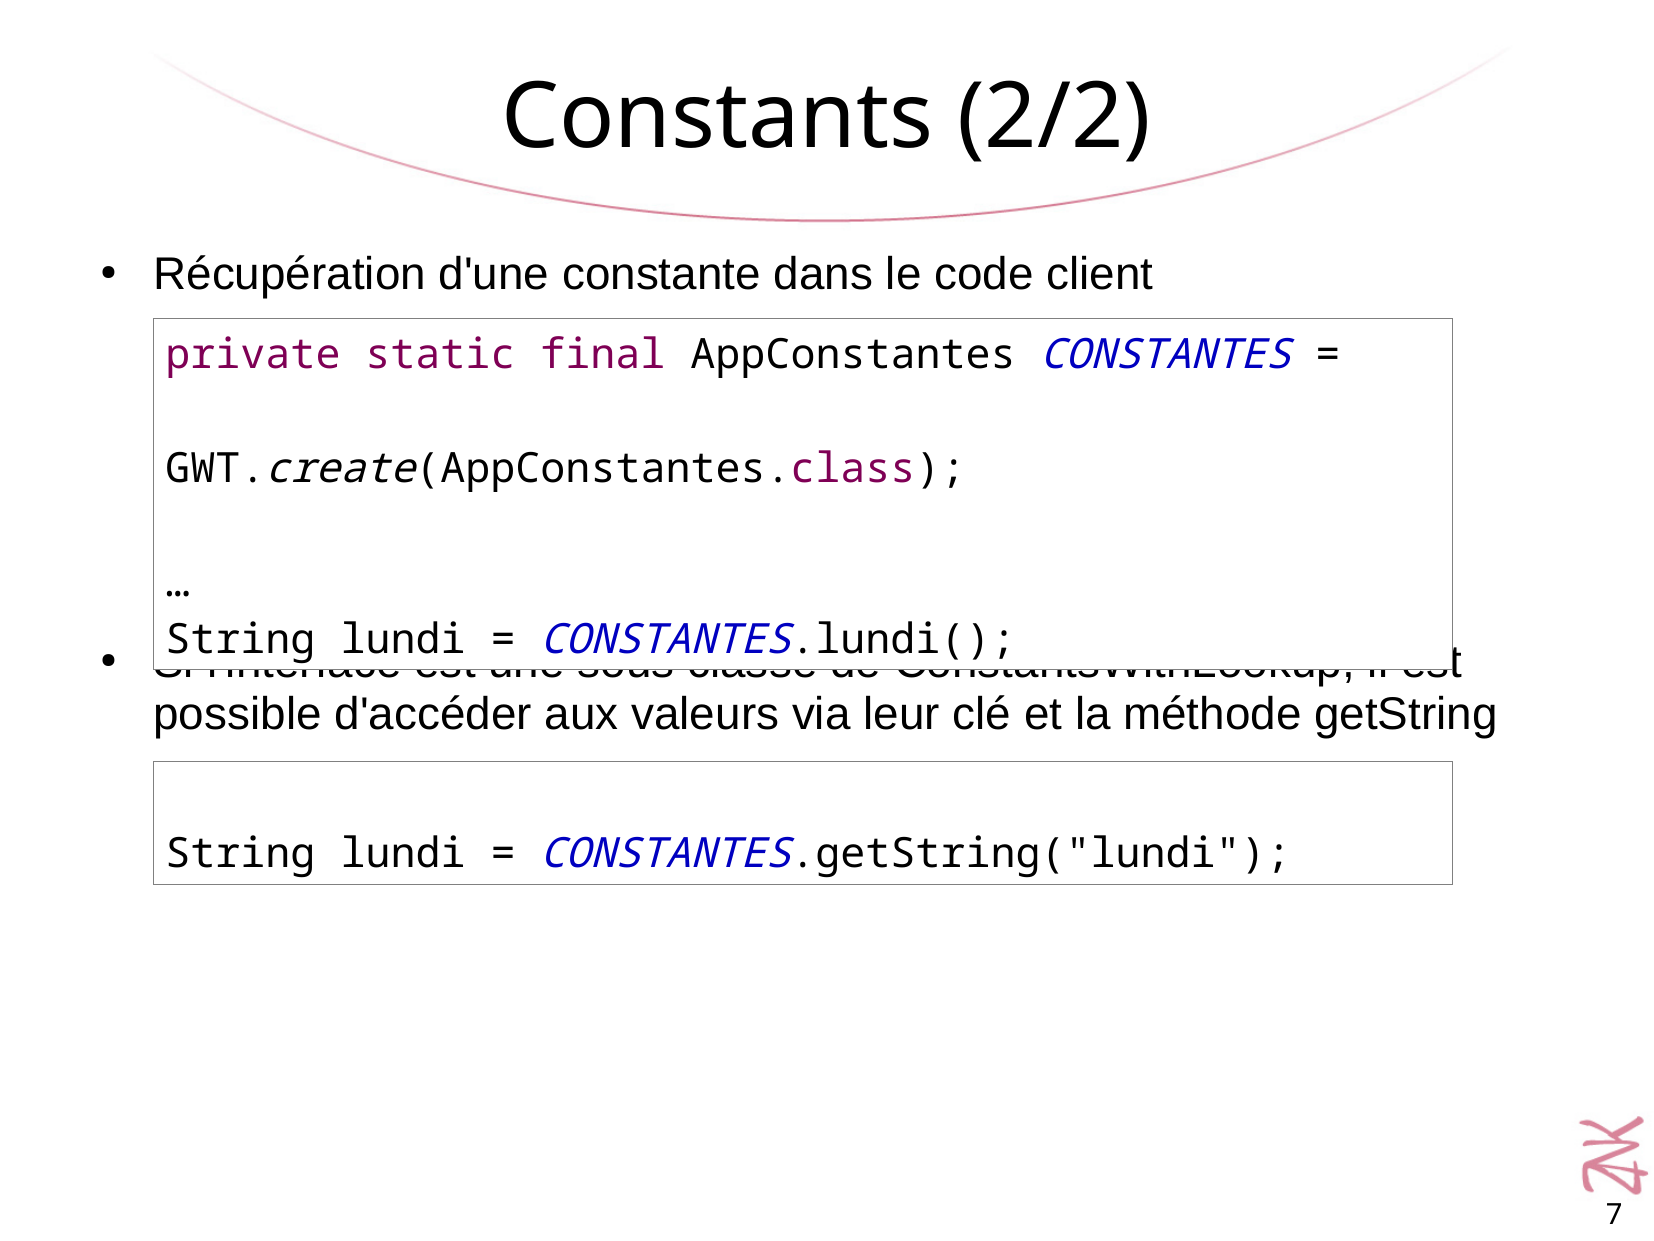

# Constants (2/2)
Récupération d'une constante dans le code client
Si l'interface est une sous classe de ConstantsWithLookup, il est possible d'accéder aux valeurs via leur clé et la méthode getString
private static final AppConstantes CONSTANTES = 				 						 GWT.create(AppConstantes.class);
…
String lundi = CONSTANTES.lundi();
String lundi = CONSTANTES.getString("lundi");
7